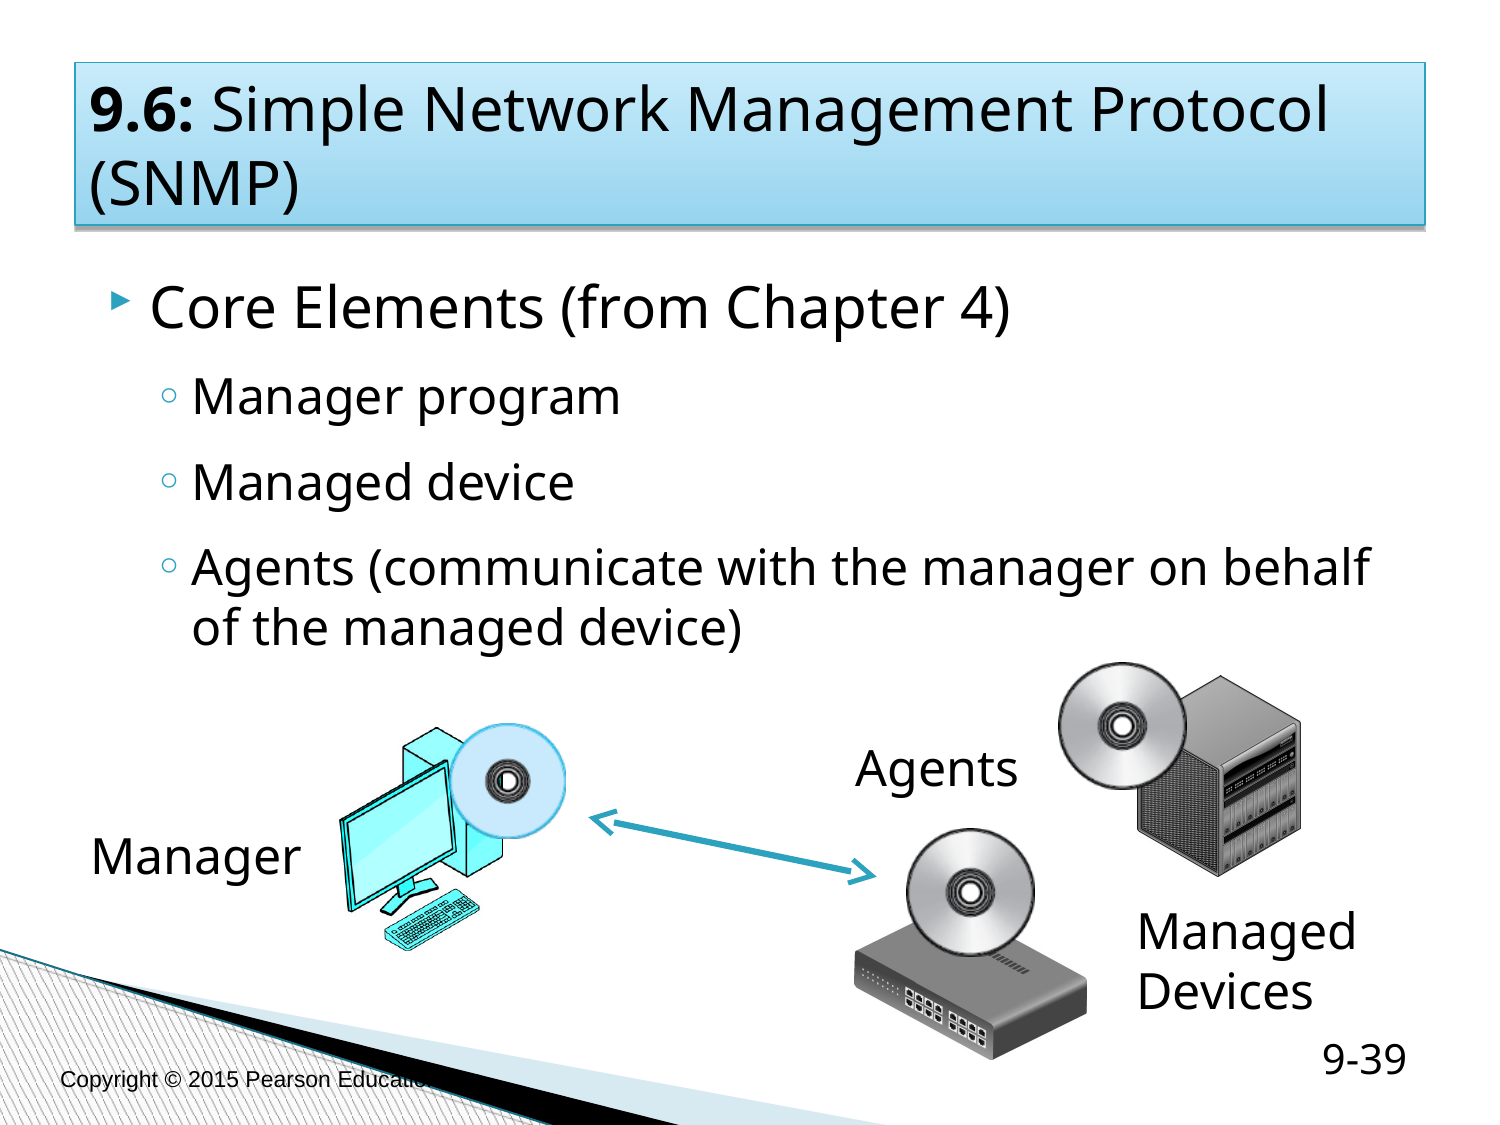

9.6: Simple Network Management Protocol (SNMP)
# Core Elements (from Chapter 4)
Manager program
Managed device
Agents (communicate with the manager on behalf of the managed device)
Agents
Manager
Managed
Devices
Copyright © 2015 Pearson Education, Inc.